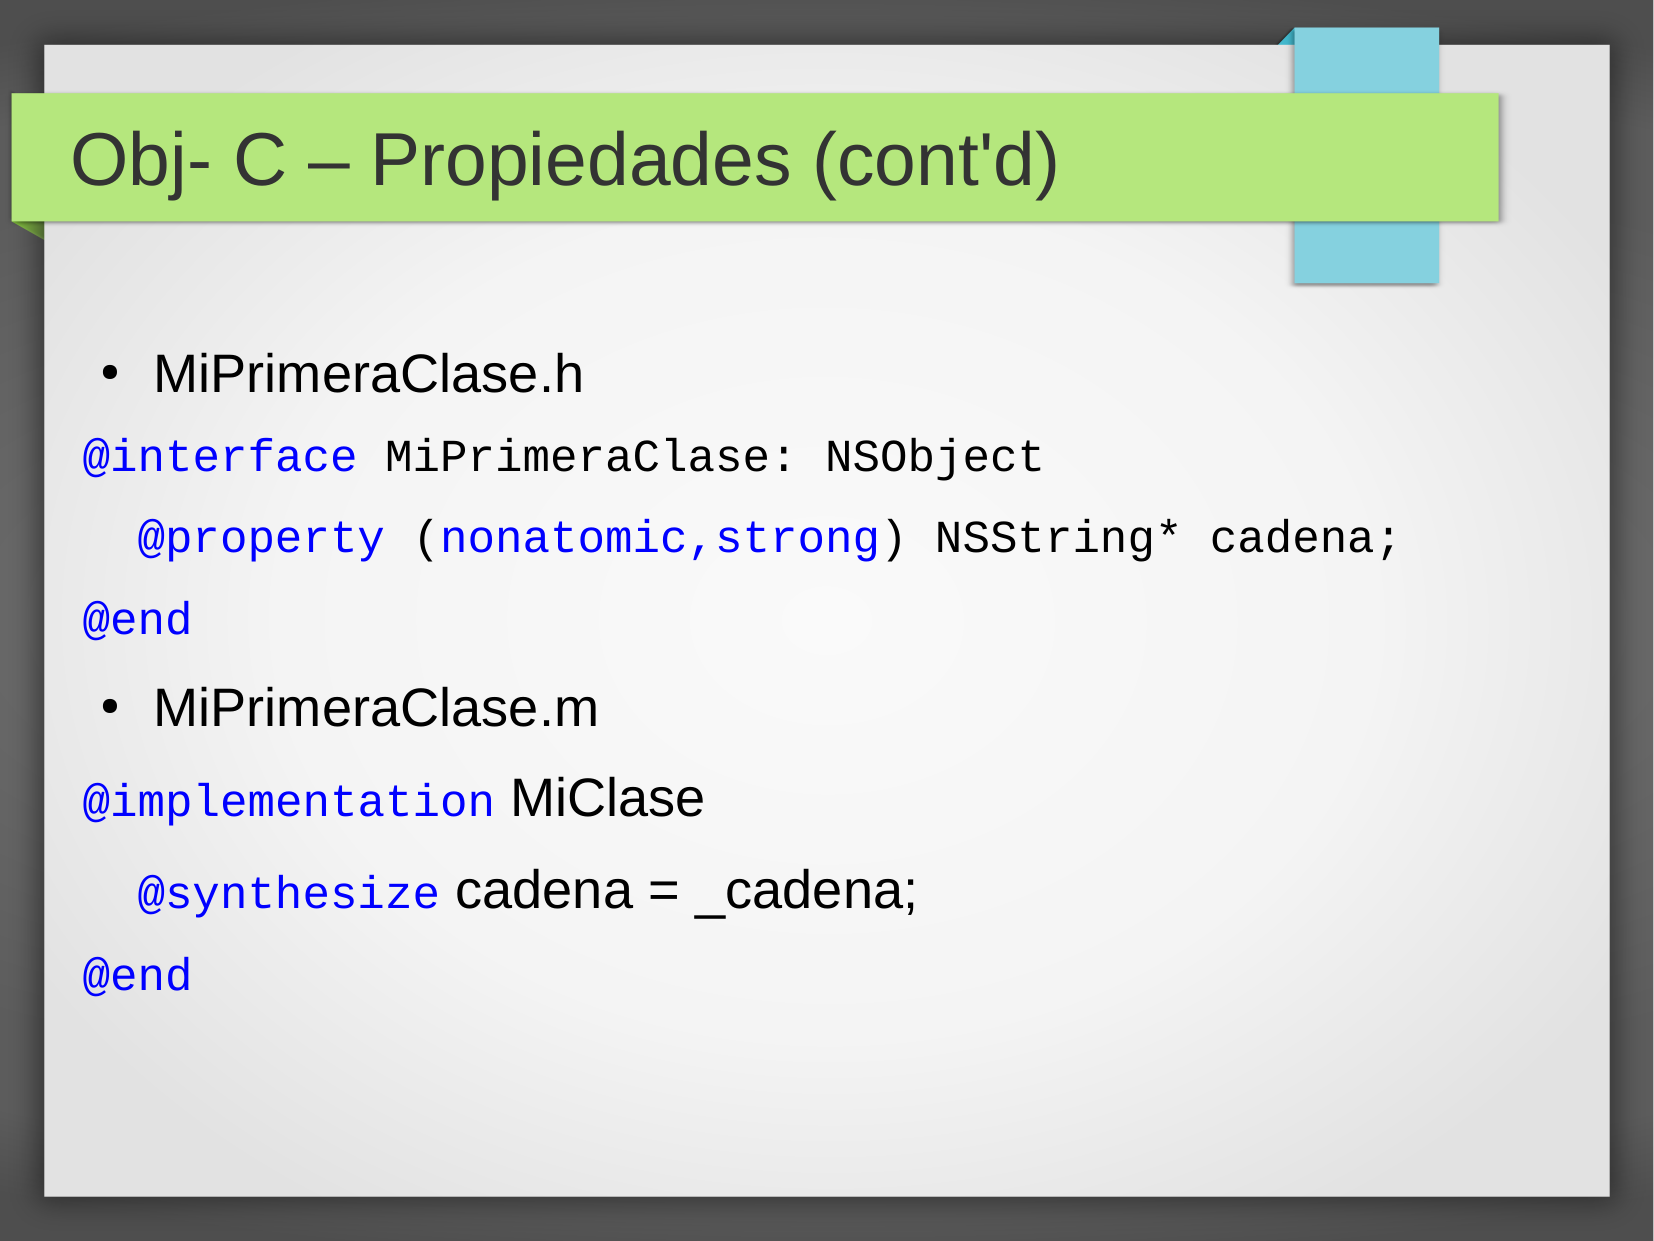

# Obj- C – Propiedades (cont'd)
MiPrimeraClase.h
@interface MiPrimeraClase: NSObject
 @property (nonatomic,strong) NSString* cadena;
@end
MiPrimeraClase.m
@implementation MiClase
 @synthesize cadena = _cadena;
@end